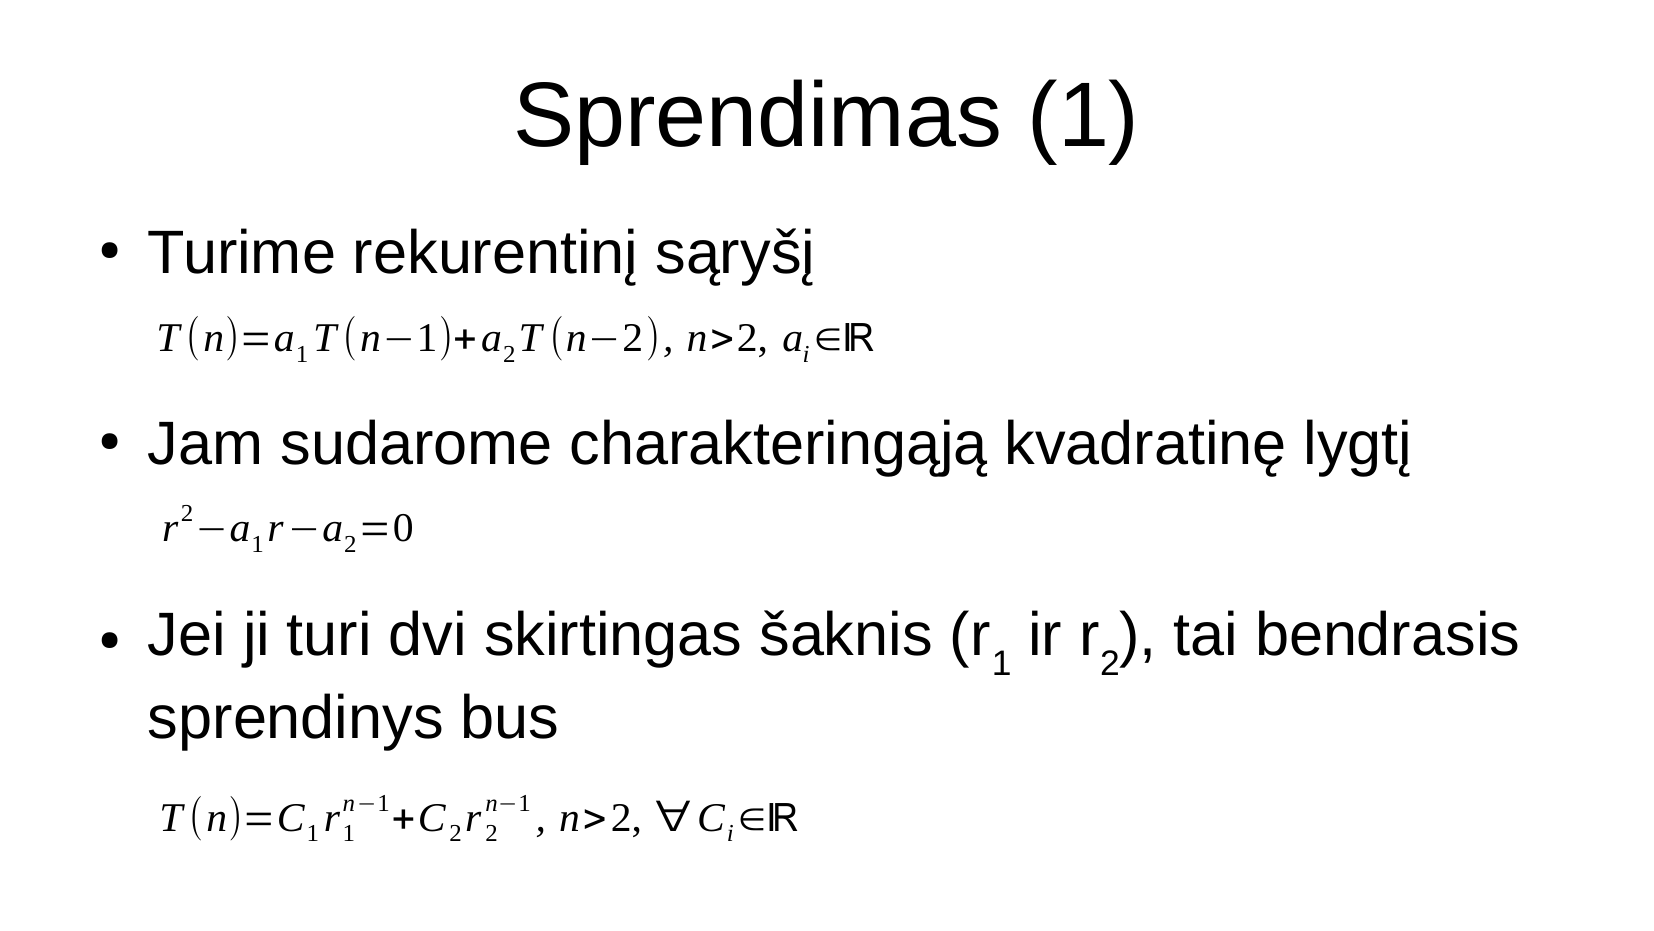

# Sprendimas (1)
Turime rekurentinį sąryšį
Jam sudarome charakteringąją kvadratinę lygtį
Jei ji turi dvi skirtingas šaknis (r1 ir r2), tai bendrasis sprendinys bus